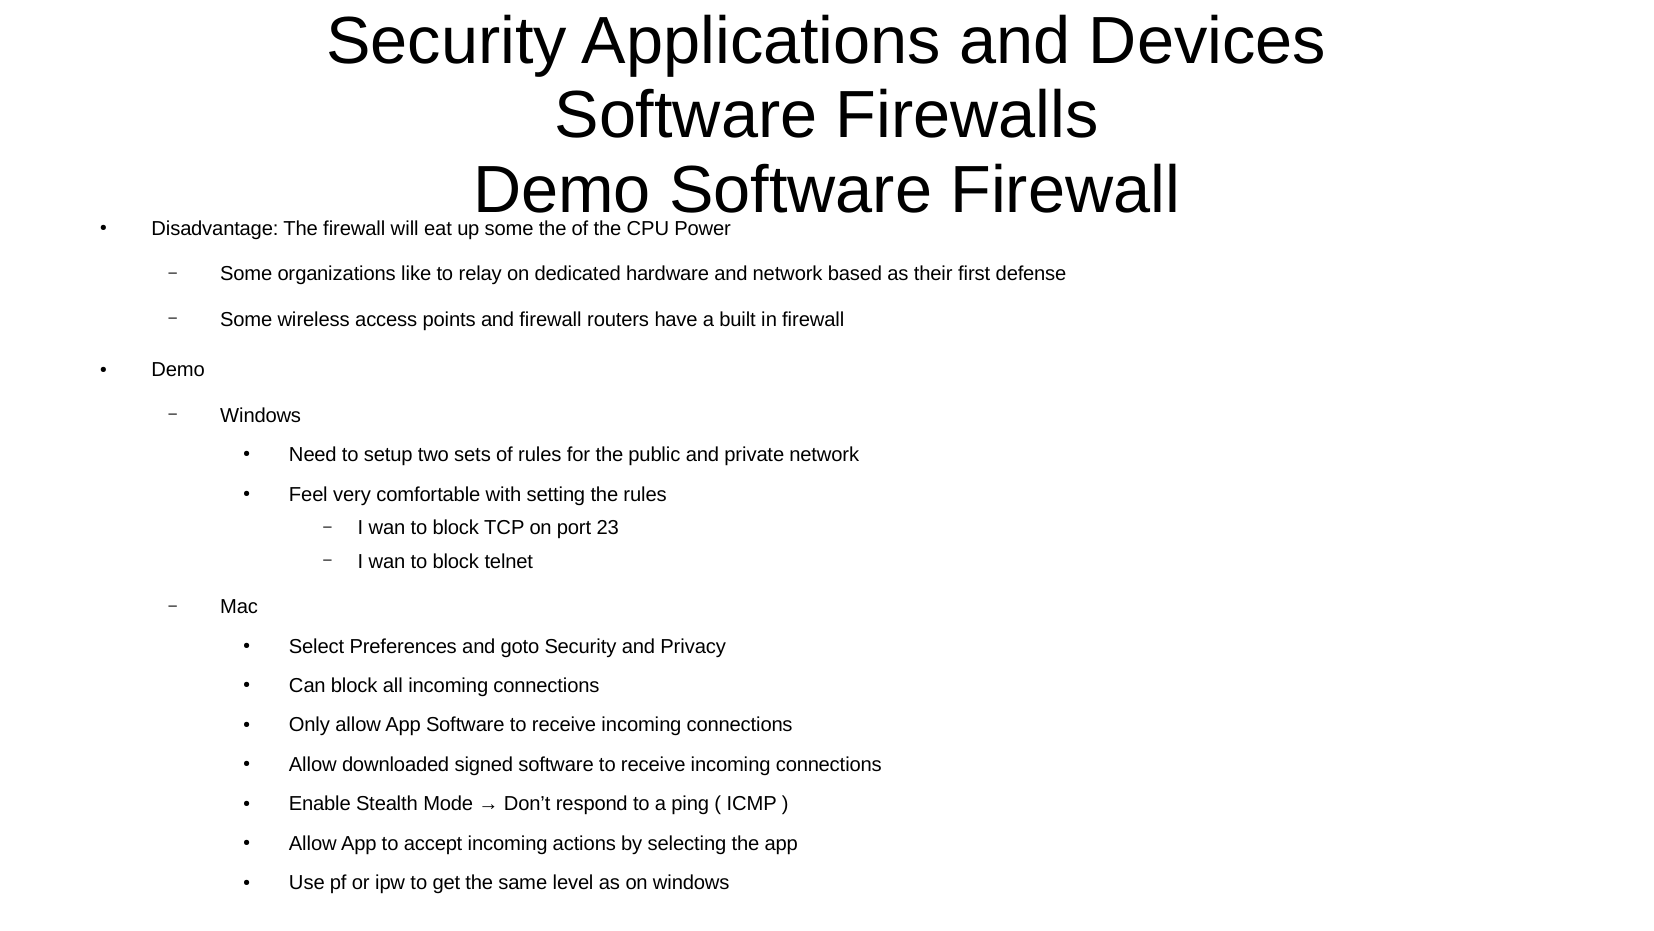

# Security Applications and Devices Software Firewalls Demo Software Firewall
Disadvantage: The firewall will eat up some the of the CPU Power
Some organizations like to relay on dedicated hardware and network based as their first defense
Some wireless access points and firewall routers have a built in firewall
Demo
Windows
Need to setup two sets of rules for the public and private network
Feel very comfortable with setting the rules
I wan to block TCP on port 23
I wan to block telnet
Mac
Select Preferences and goto Security and Privacy
Can block all incoming connections
Only allow App Software to receive incoming connections
Allow downloaded signed software to receive incoming connections
Enable Stealth Mode → Don’t respond to a ping ( ICMP )
Allow App to accept incoming actions by selecting the app
Use pf or ipw to get the same level as on windows